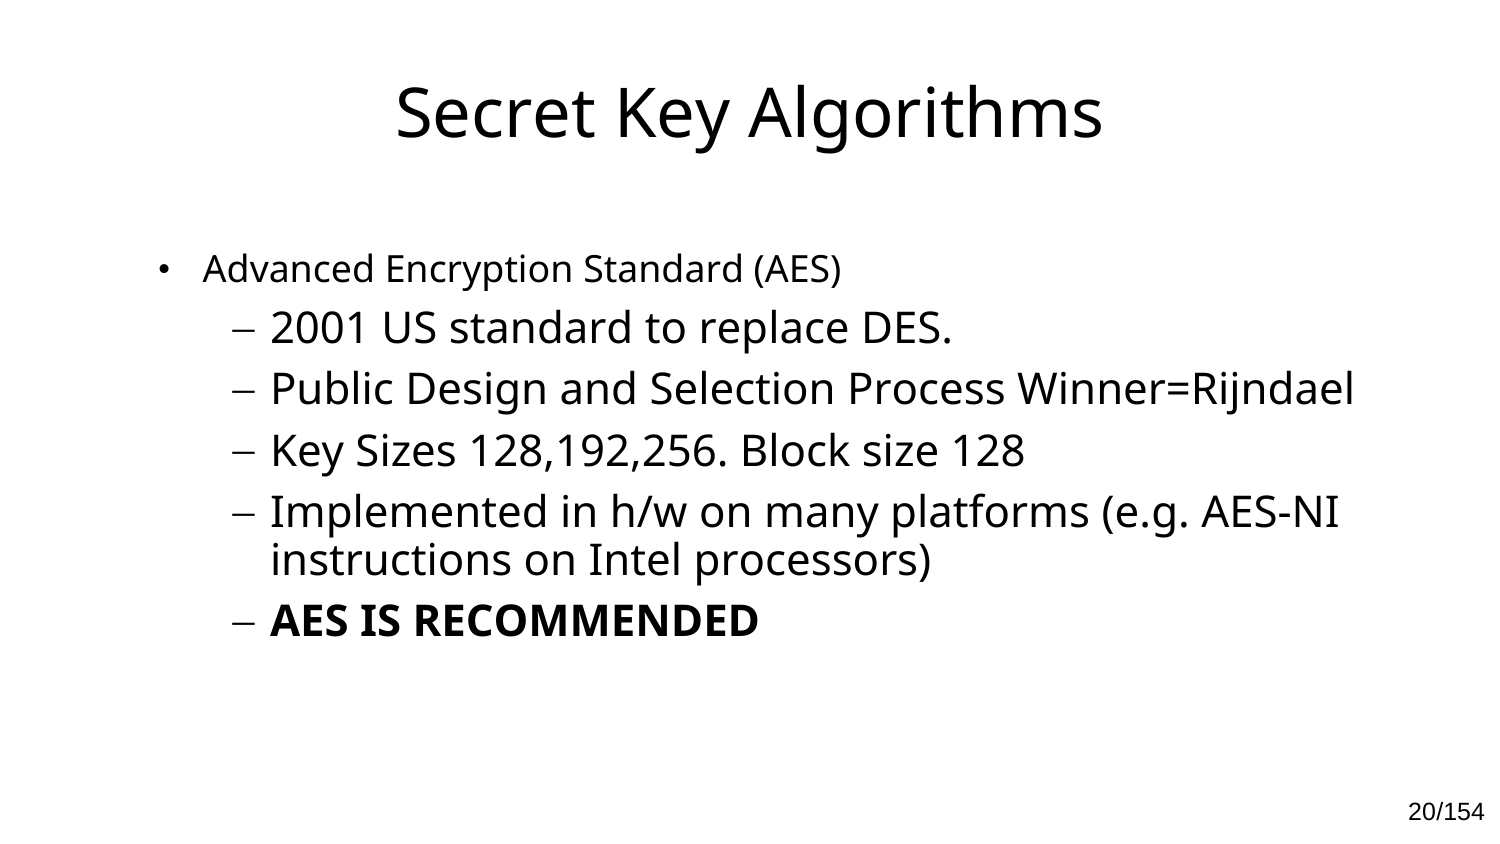

# Secret Key Algorithms
Advanced Encryption Standard (AES)
2001 US standard to replace DES.
Public Design and Selection Process Winner=Rijndael
Key Sizes 128,192,256. Block size 128
Implemented in h/w on many platforms (e.g. AES-NI instructions on Intel processors)
AES IS RECOMMENDED